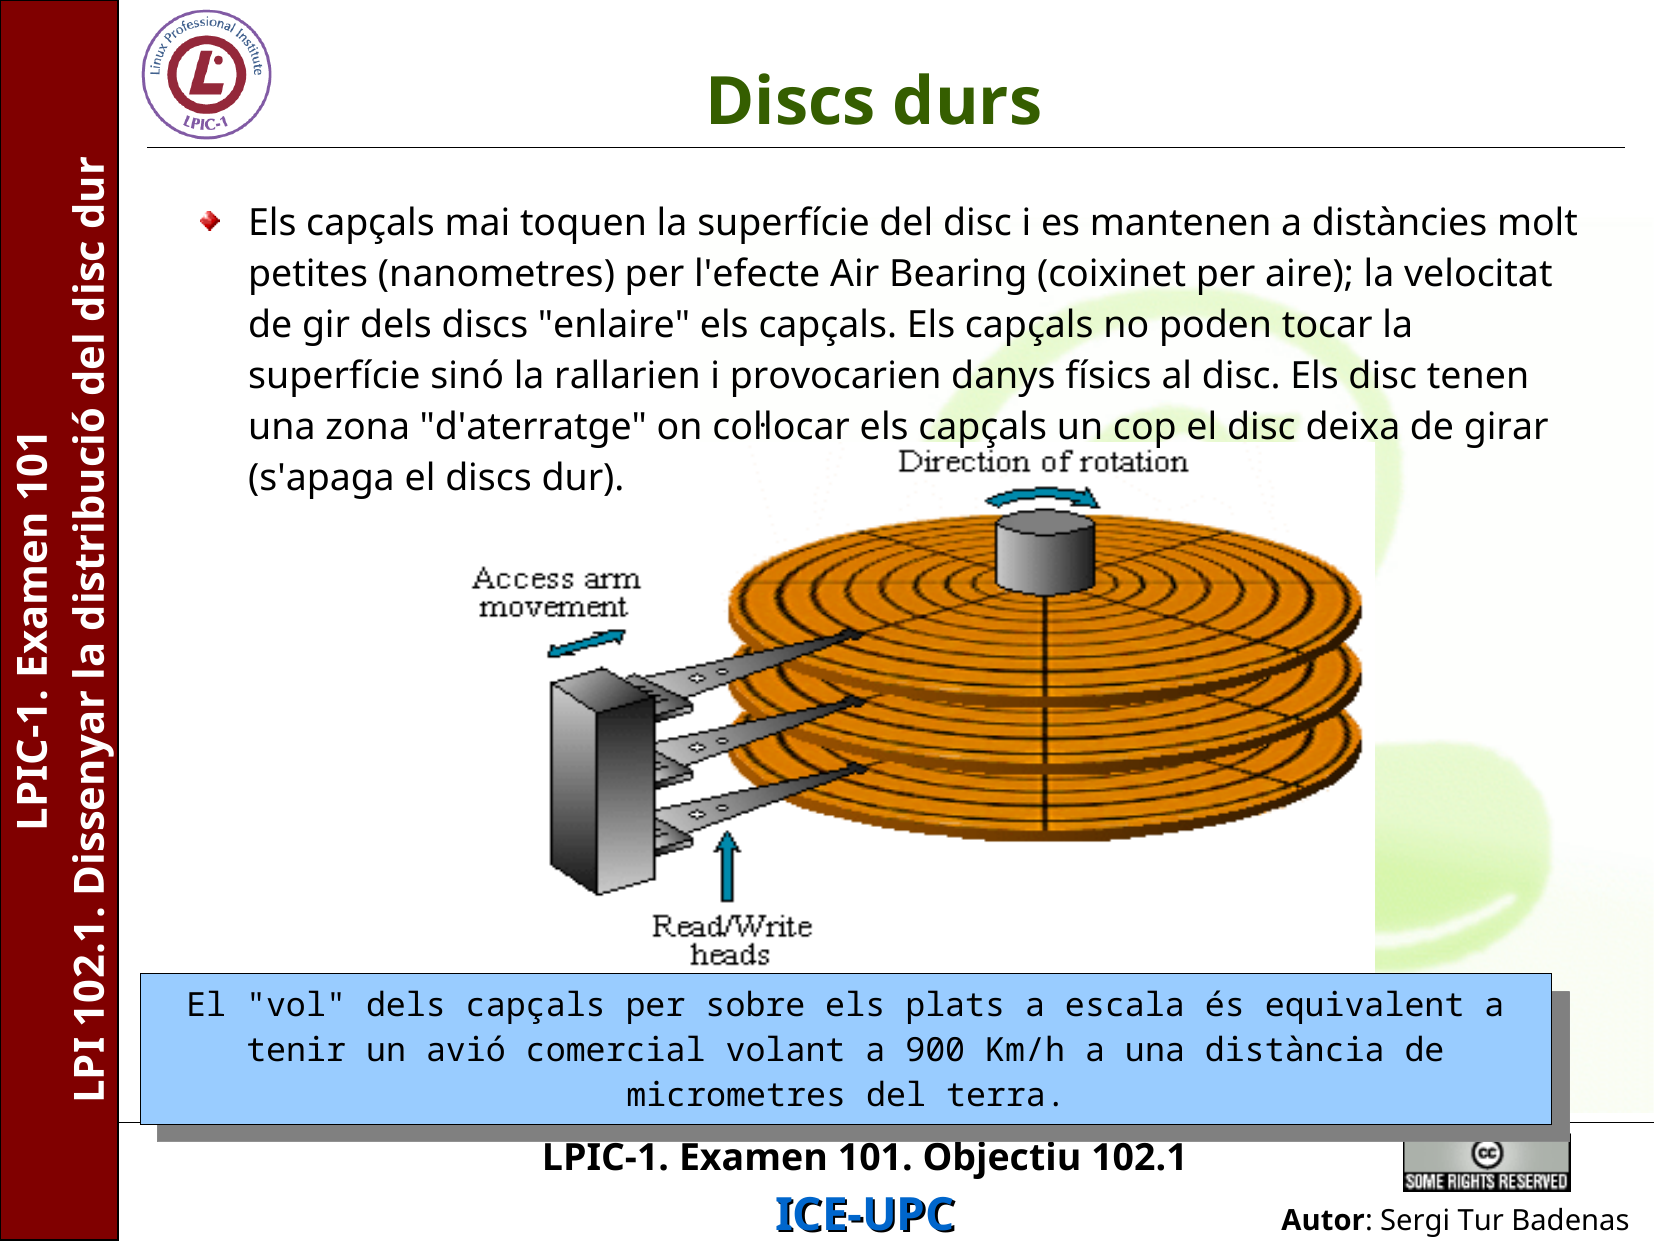

# Discs durs
Els capçals mai toquen la superfície del disc i es mantenen a distàncies molt petites (nanometres) per l'efecte Air Bearing (coixinet per aire); la velocitat de gir dels discs "enlaire" els capçals. Els capçals no poden tocar la superfície sinó la rallarien i provocarien danys físics al disc. Els disc tenen una zona "d'aterratge" on col·locar els capçals un cop el disc deixa de girar (s'apaga el discs dur).
El "vol" dels capçals per sobre els plats a escala és equivalent a tenir un avió comercial volant a 900 Km/h a una distància de micrometres del terra.